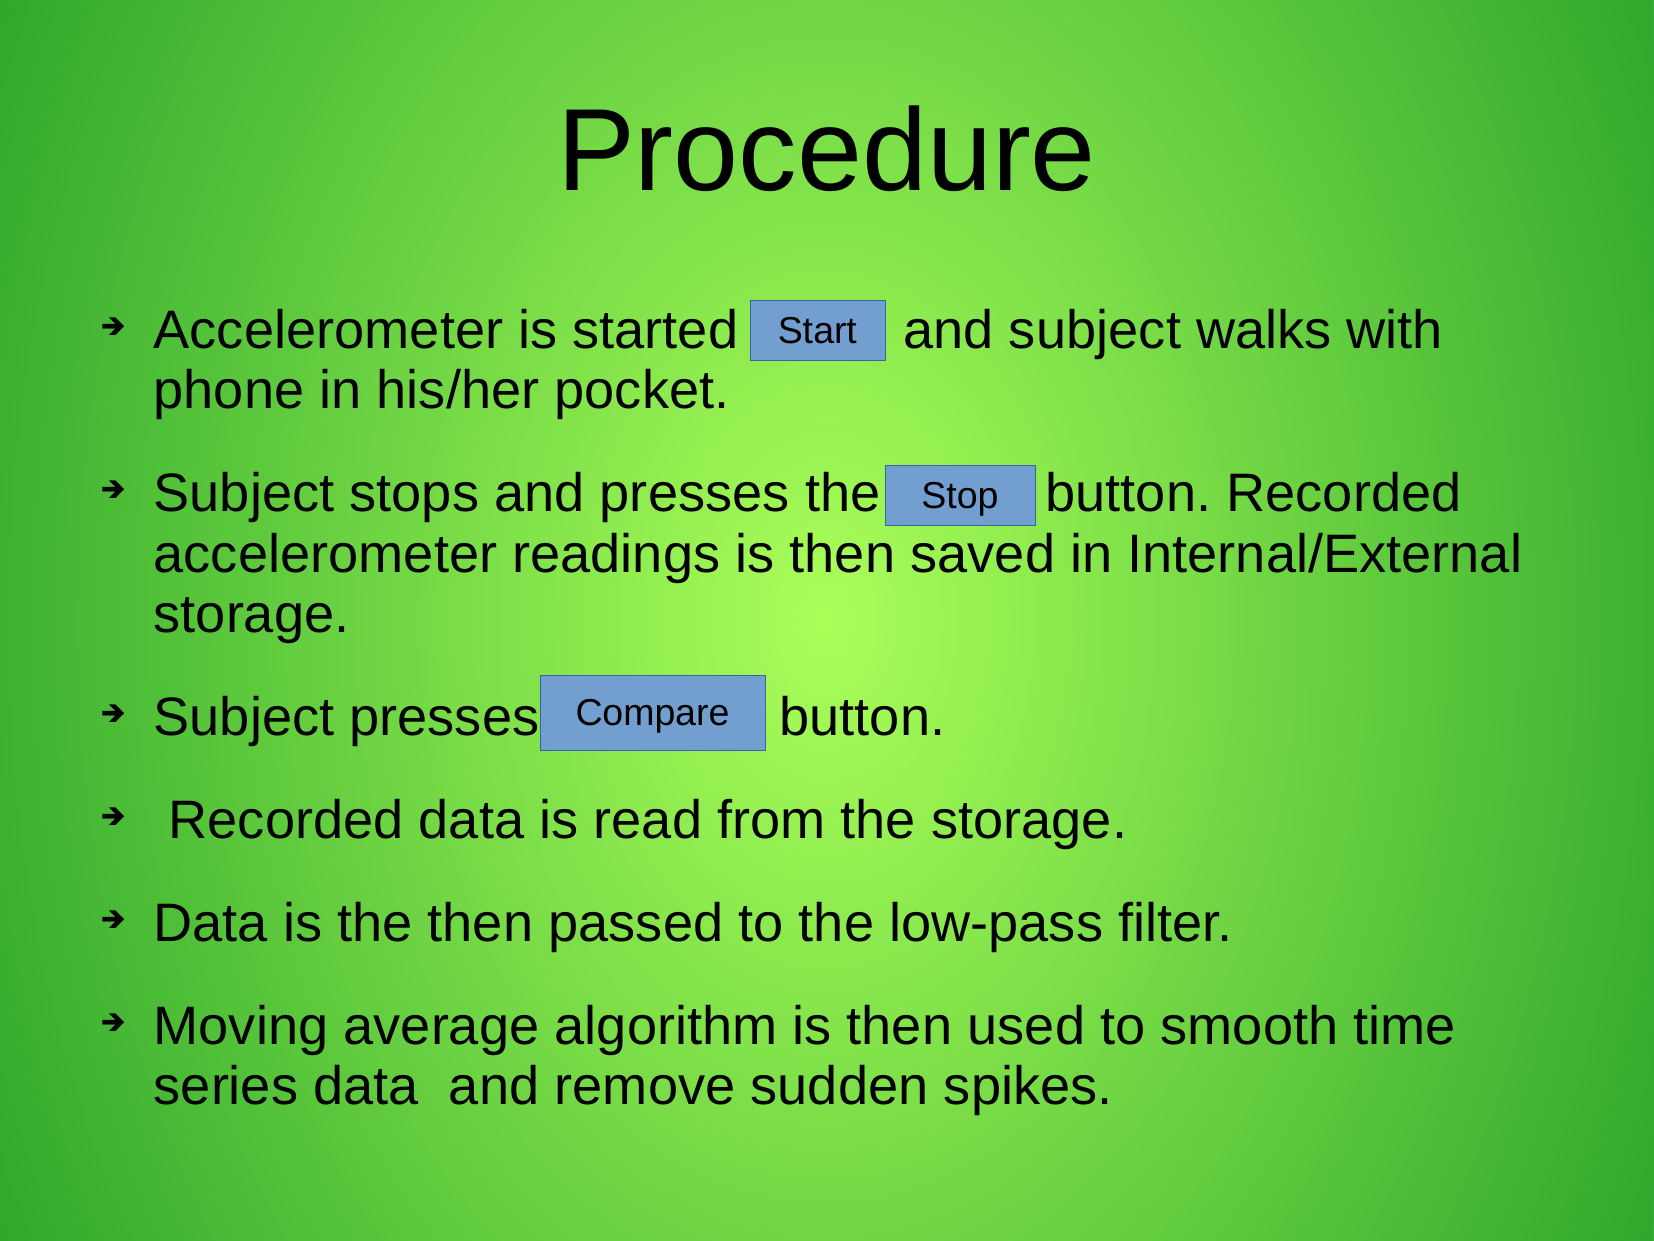

# Procedure
Accelerometer is started and subject walks with phone in his/her pocket.
Subject stops and presses the button. Recorded accelerometer readings is then saved in Internal/External storage.
Subject presses button.
 Recorded data is read from the storage.
Data is the then passed to the low-pass filter.
Moving average algorithm is then used to smooth time series data and remove sudden spikes.
Start
Stop
Compare